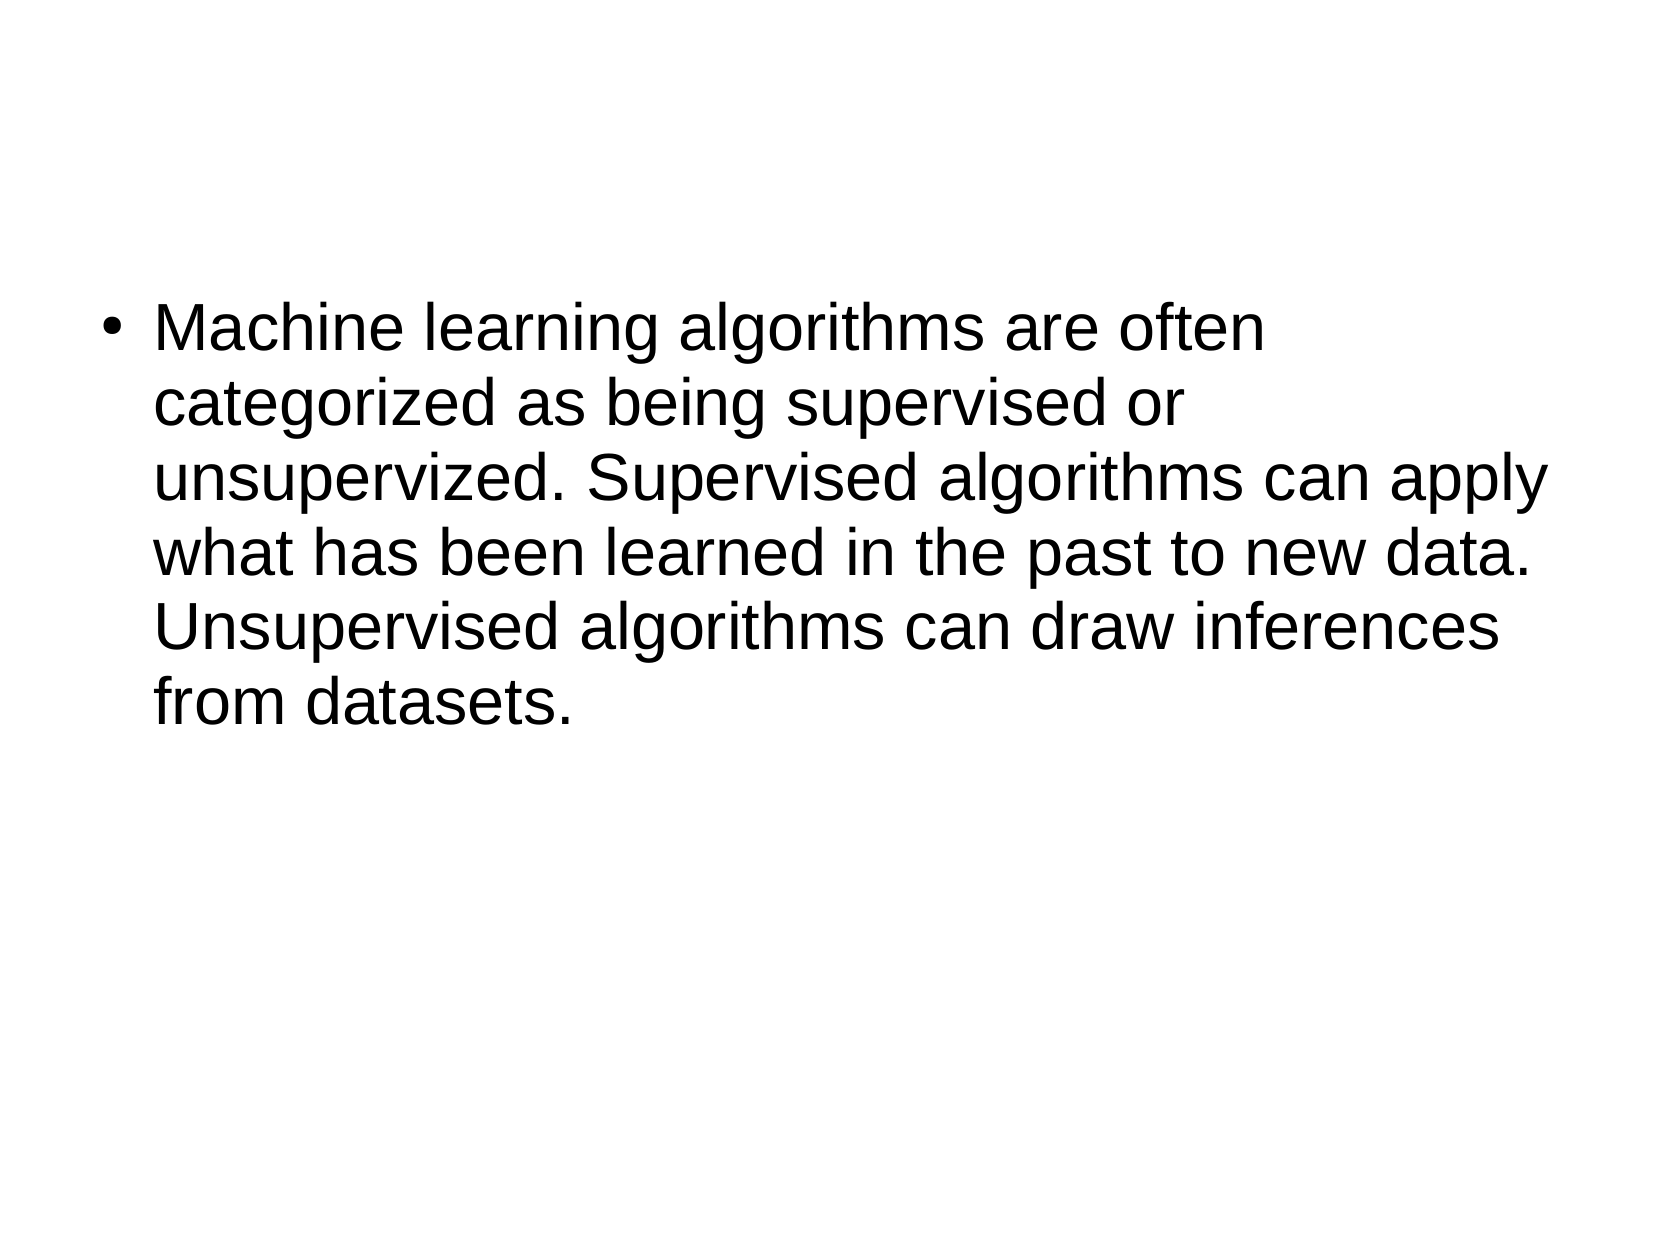

#
Machine learning algorithms are often categorized as being supervised or unsupervized. Supervised algorithms can apply what has been learned in the past to new data. Unsupervised algorithms can draw inferences from datasets.